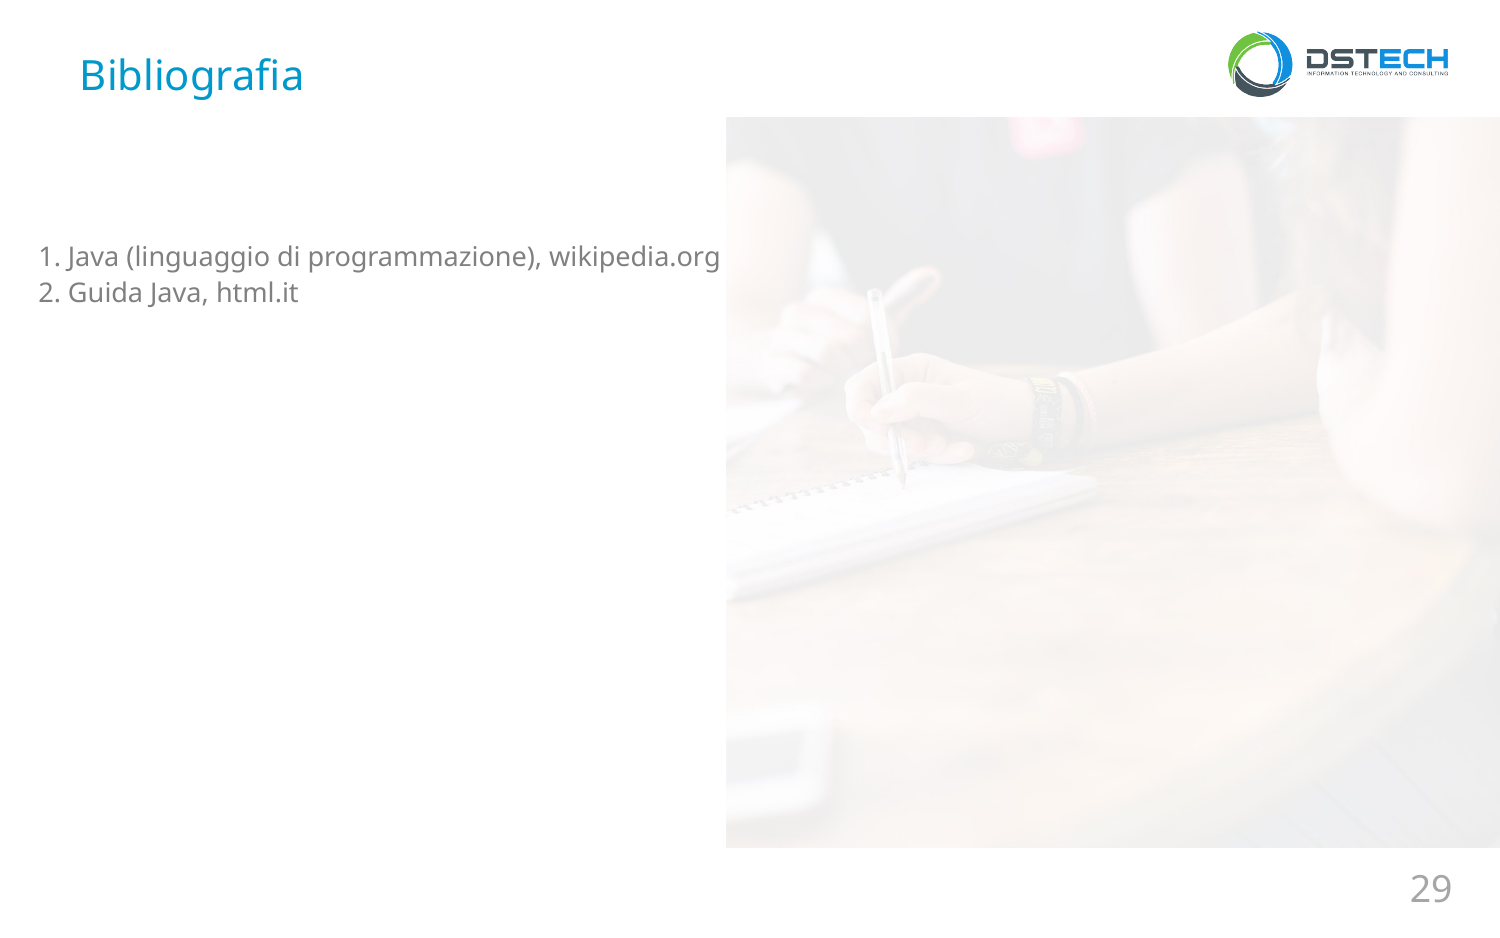

Bibliografia
1. Java (linguaggio di programmazione), wikipedia.org
2. Guida Java, html.it
29